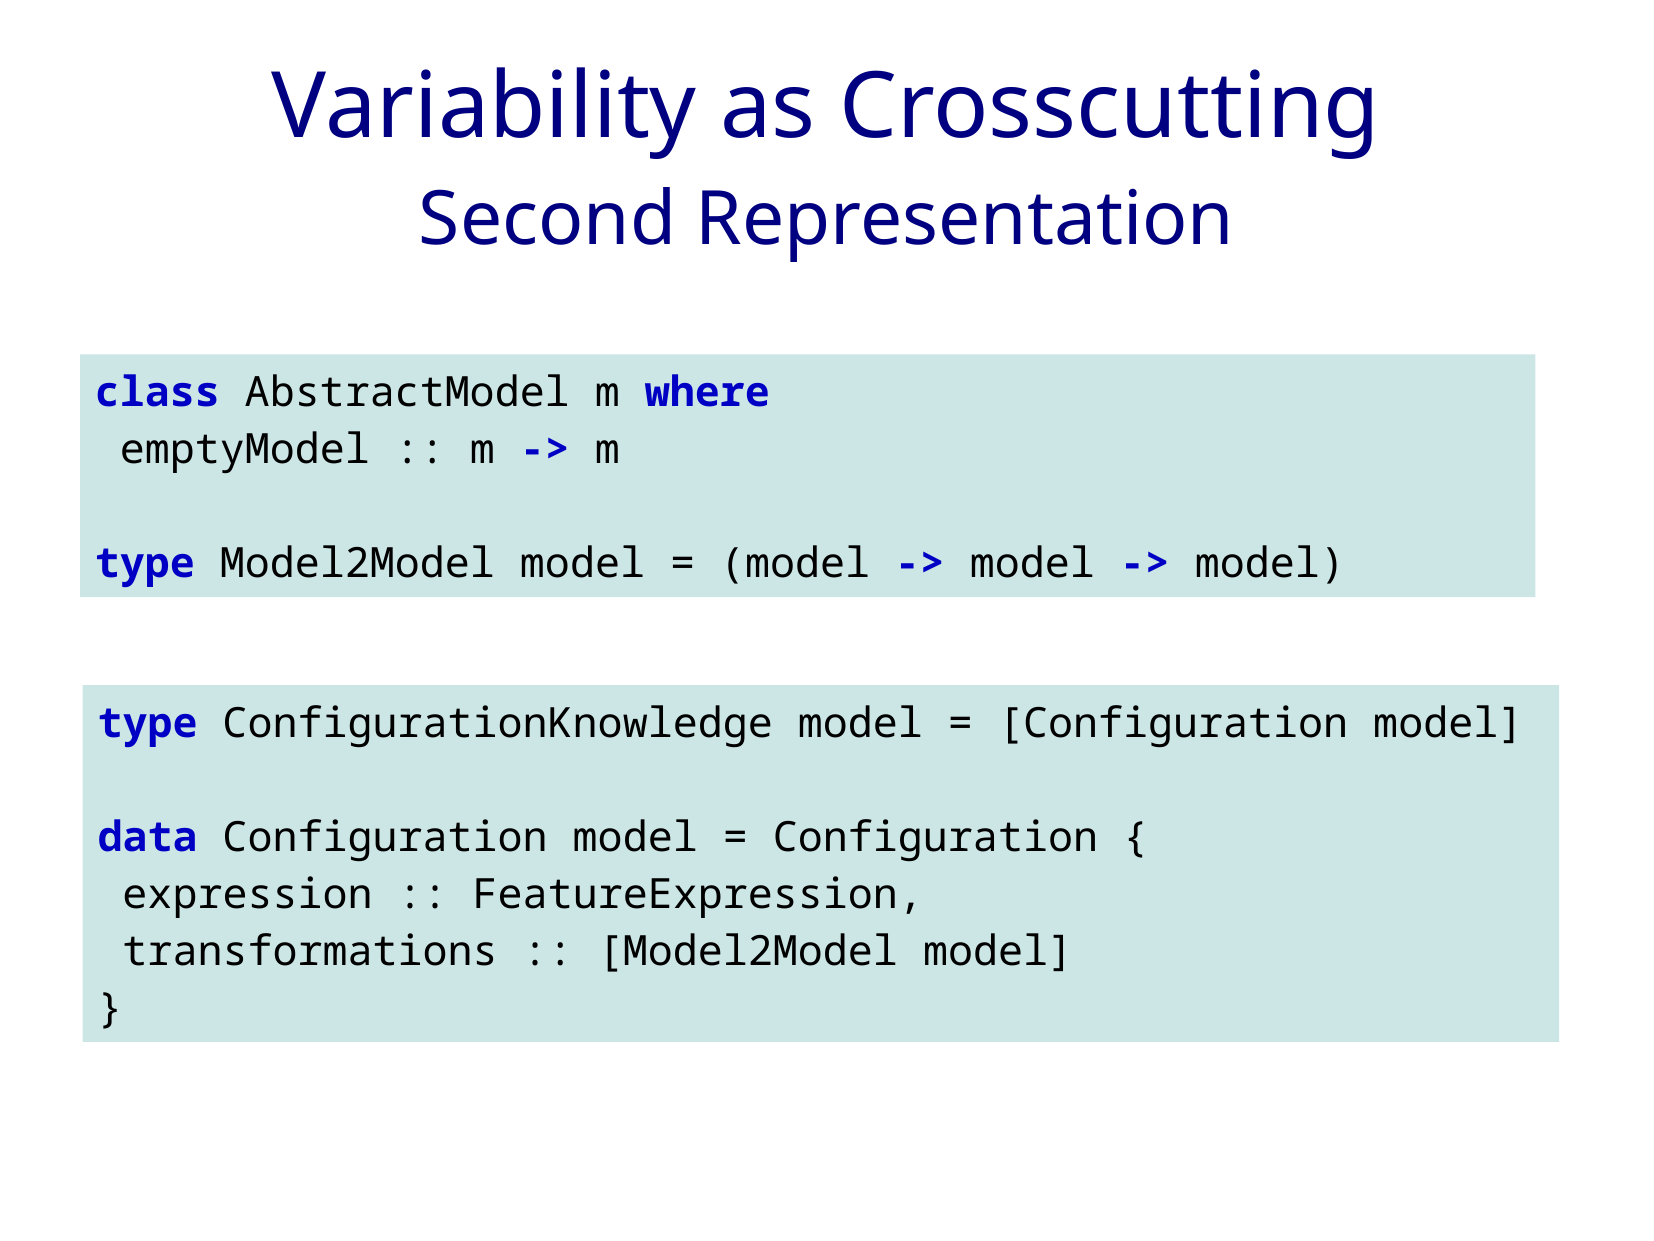

# Variability as Crosscutting Second Representation
class AbstractModel m where
 emptyModel :: m -> m
type Model2Model model = (model -> model -> model)
type ConfigurationKnowledge model = [Configuration model]
data Configuration model = Configuration {
 expression :: FeatureExpression,
 transformations :: [Model2Model model]
}